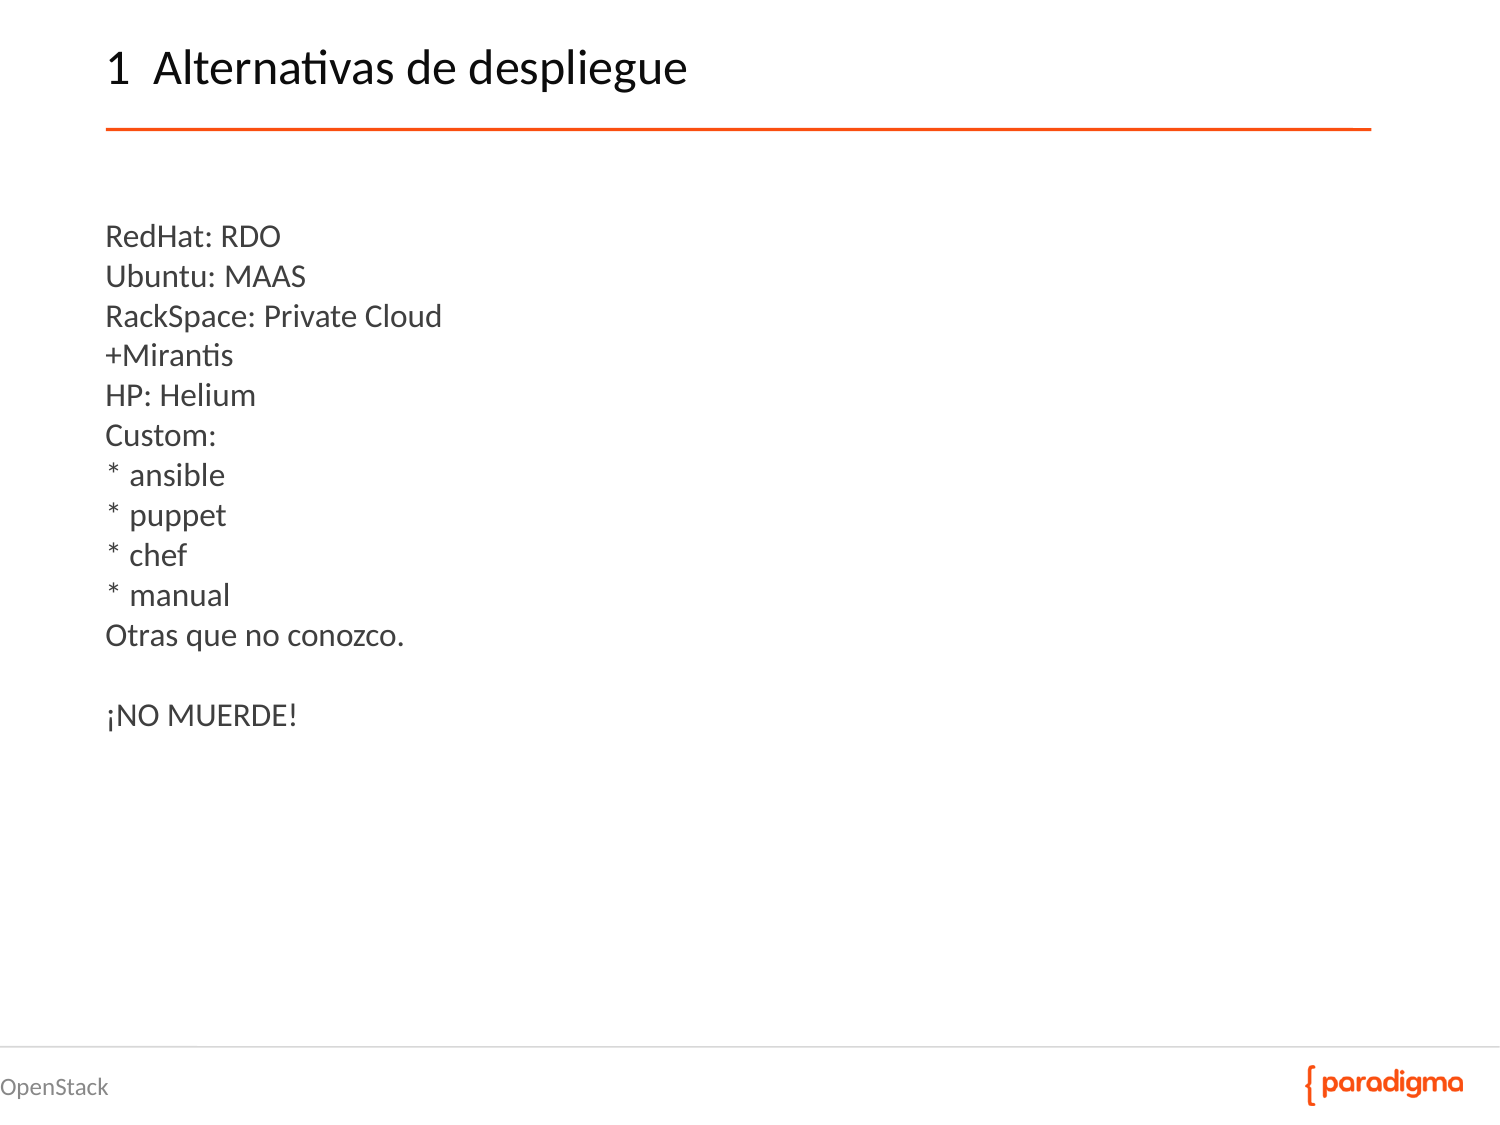

1 Alternativas de despliegue
RedHat: RDO
Ubuntu: MAAS
RackSpace: Private Cloud
+Mirantis
HP: Helium
Custom:
* ansible
* puppet
* chef
* manual
Otras que no conozco.
¡NO MUERDE!
Aquí hay dos saltos de línea para separar bloques de texto. Así te leerán mejor y podrán comprender la información estructurada que les presentas
OpenStack